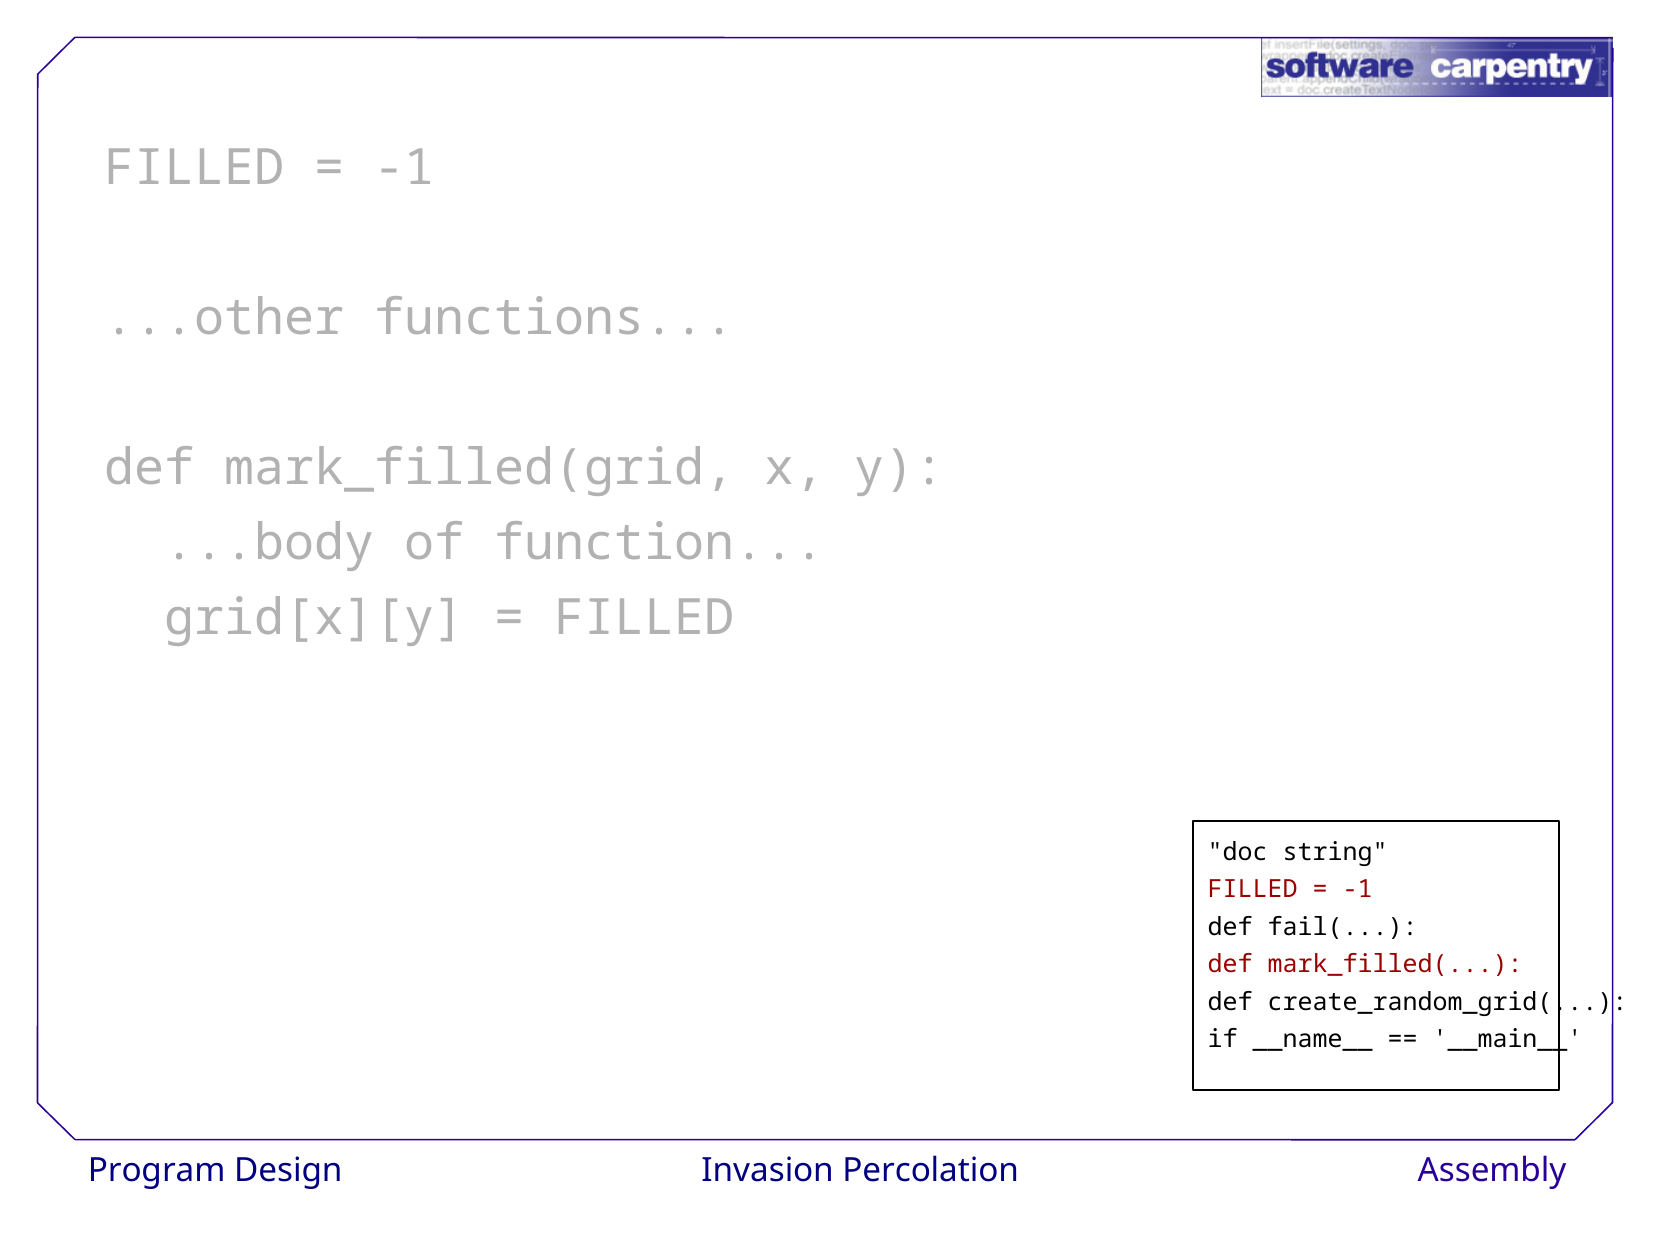

FILLED = -1
...other functions...
def mark_filled(grid, x, y):
 ...body of function...
 grid[x][y] = FILLED
"doc string"
FILLED = -1
def fail(...):
def mark_filled(...):
def create_random_grid(...):
if __name__ == '__main__'